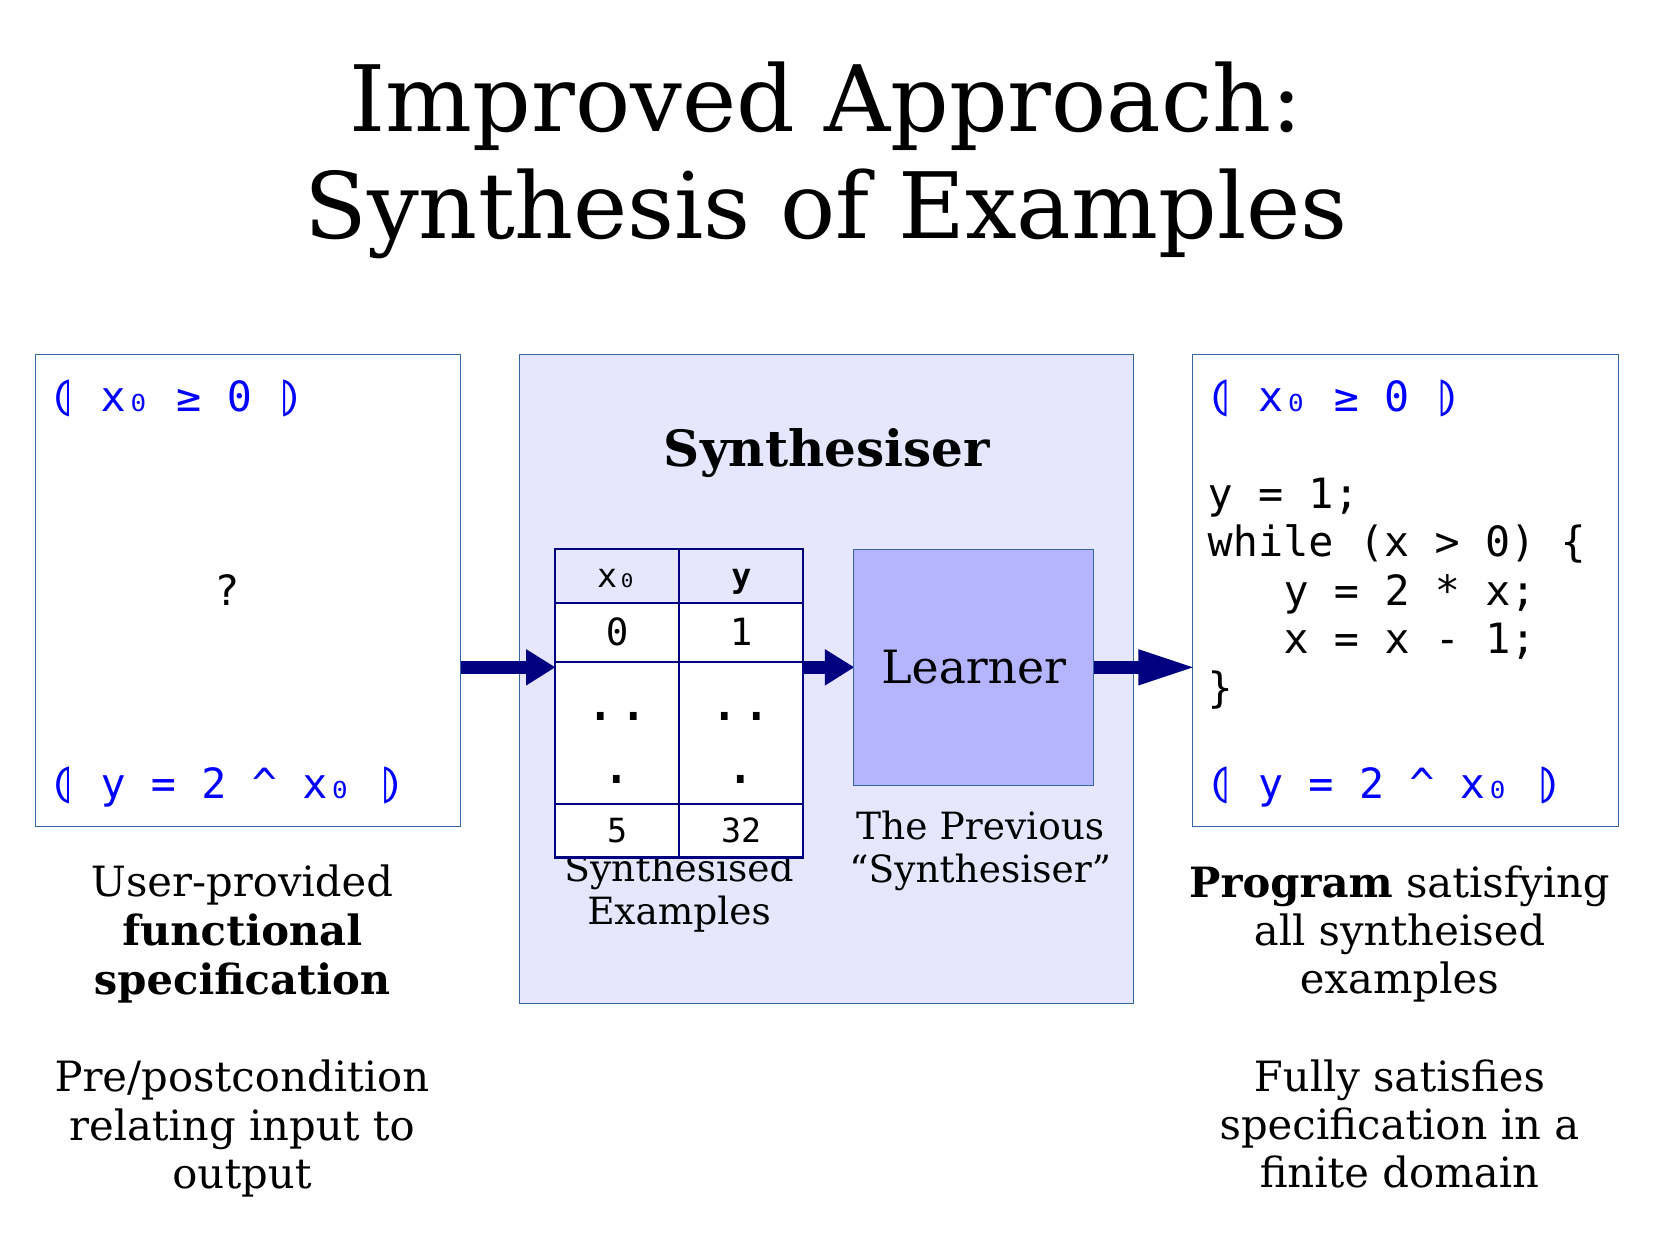

# Improved Approach: Synthesis of Examples
⦇ x₀ ≥ 0 ⦈
?
⦇ y = 2 ^ x₀ ⦈
Synthesiser
⦇ x₀ ≥ 0 ⦈
y = 1;
while (x > 0) {
 y = 2 * x;
 x = x - 1;
}
⦇ y = 2 ^ x₀ ⦈
Learner
| x₀ | y |
| --- | --- |
| 0 | 1 |
| ... | ... |
| 5 | 32 |
Efficiently
Synthesised
Examples
The Previous “Synthesiser”
User-provided functional specification
Pre/postcondition relating input to output
Program satisfying all syntheised examples
Fully satisfies specification in a finite domain